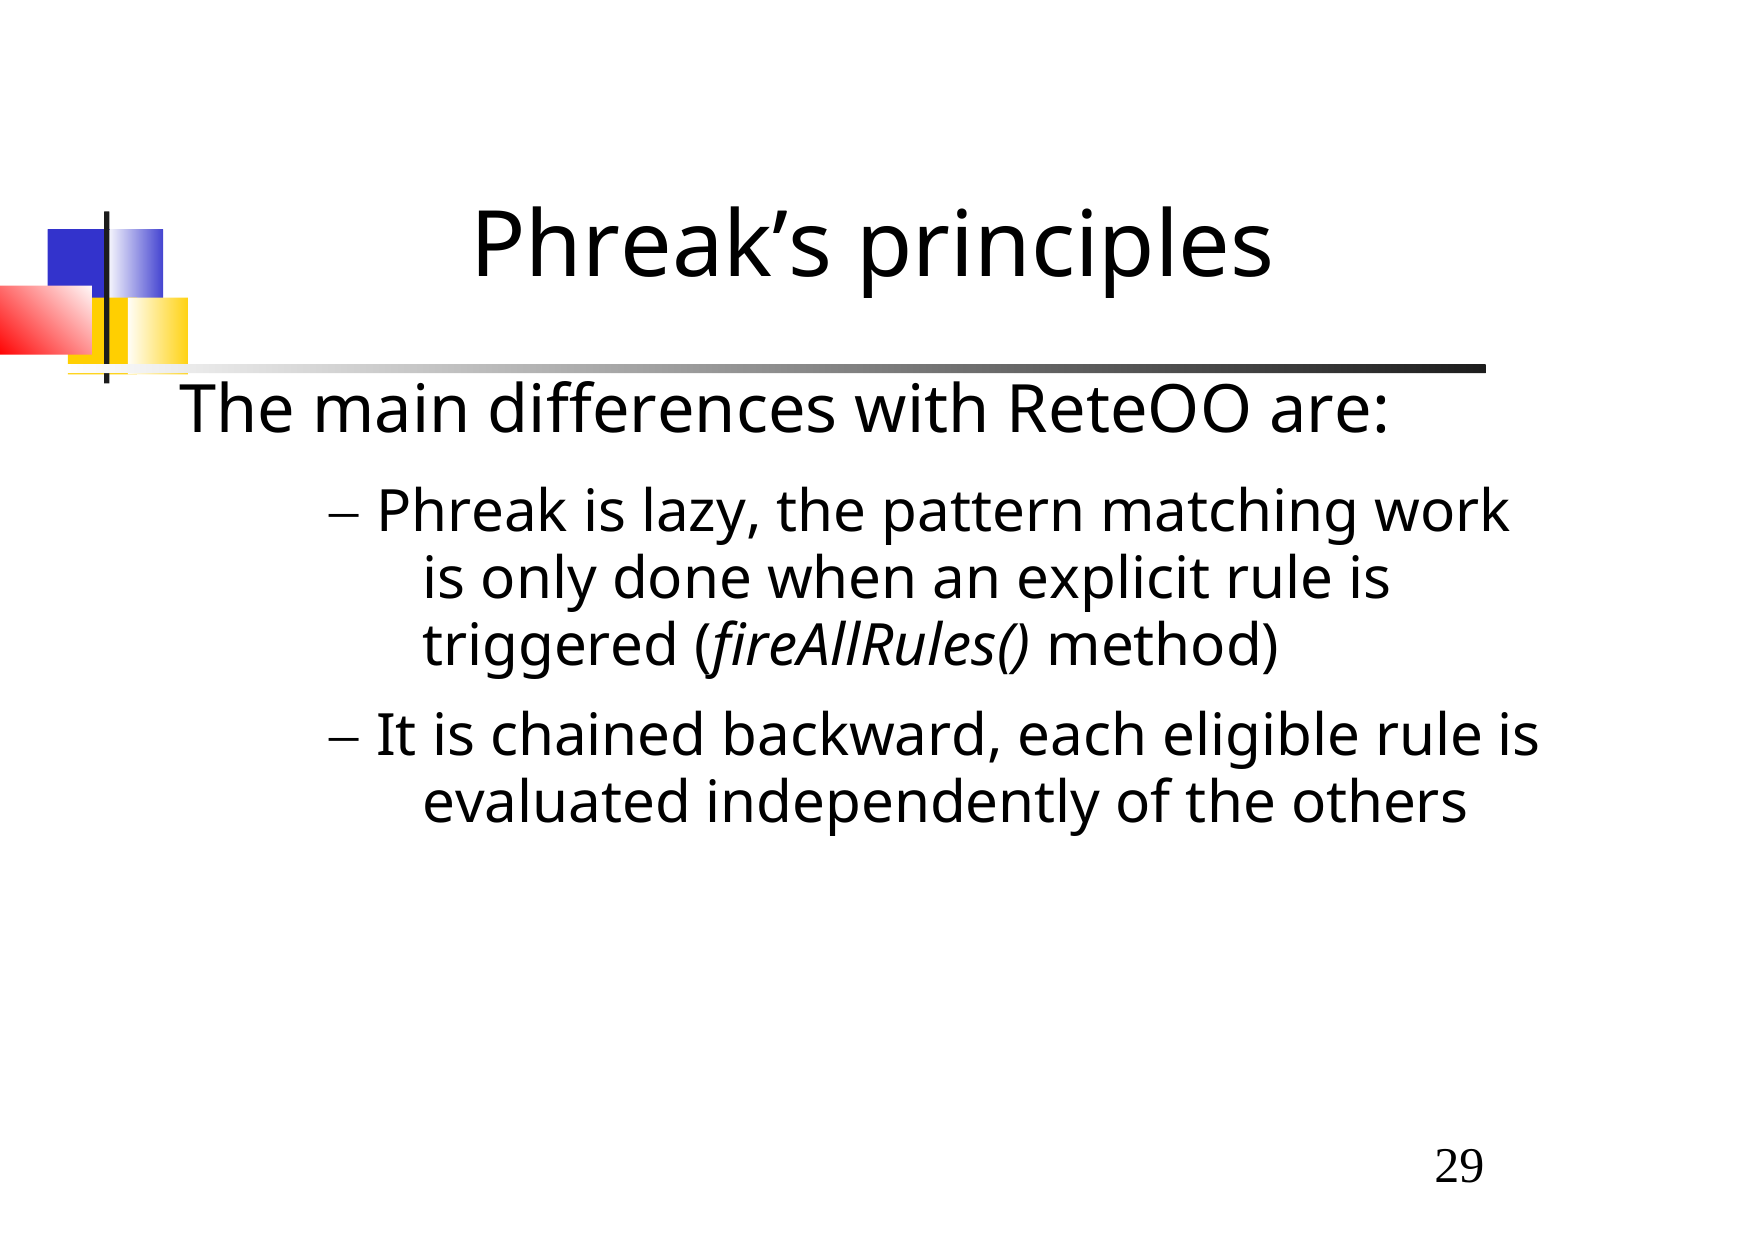

# Phreak’s principles
The main differences with ReteOO are:
Phreak is lazy, the pattern matching work is only done when an explicit rule is triggered (fireAllRules() method)
It is chained backward, each eligible rule is evaluated independently of the others